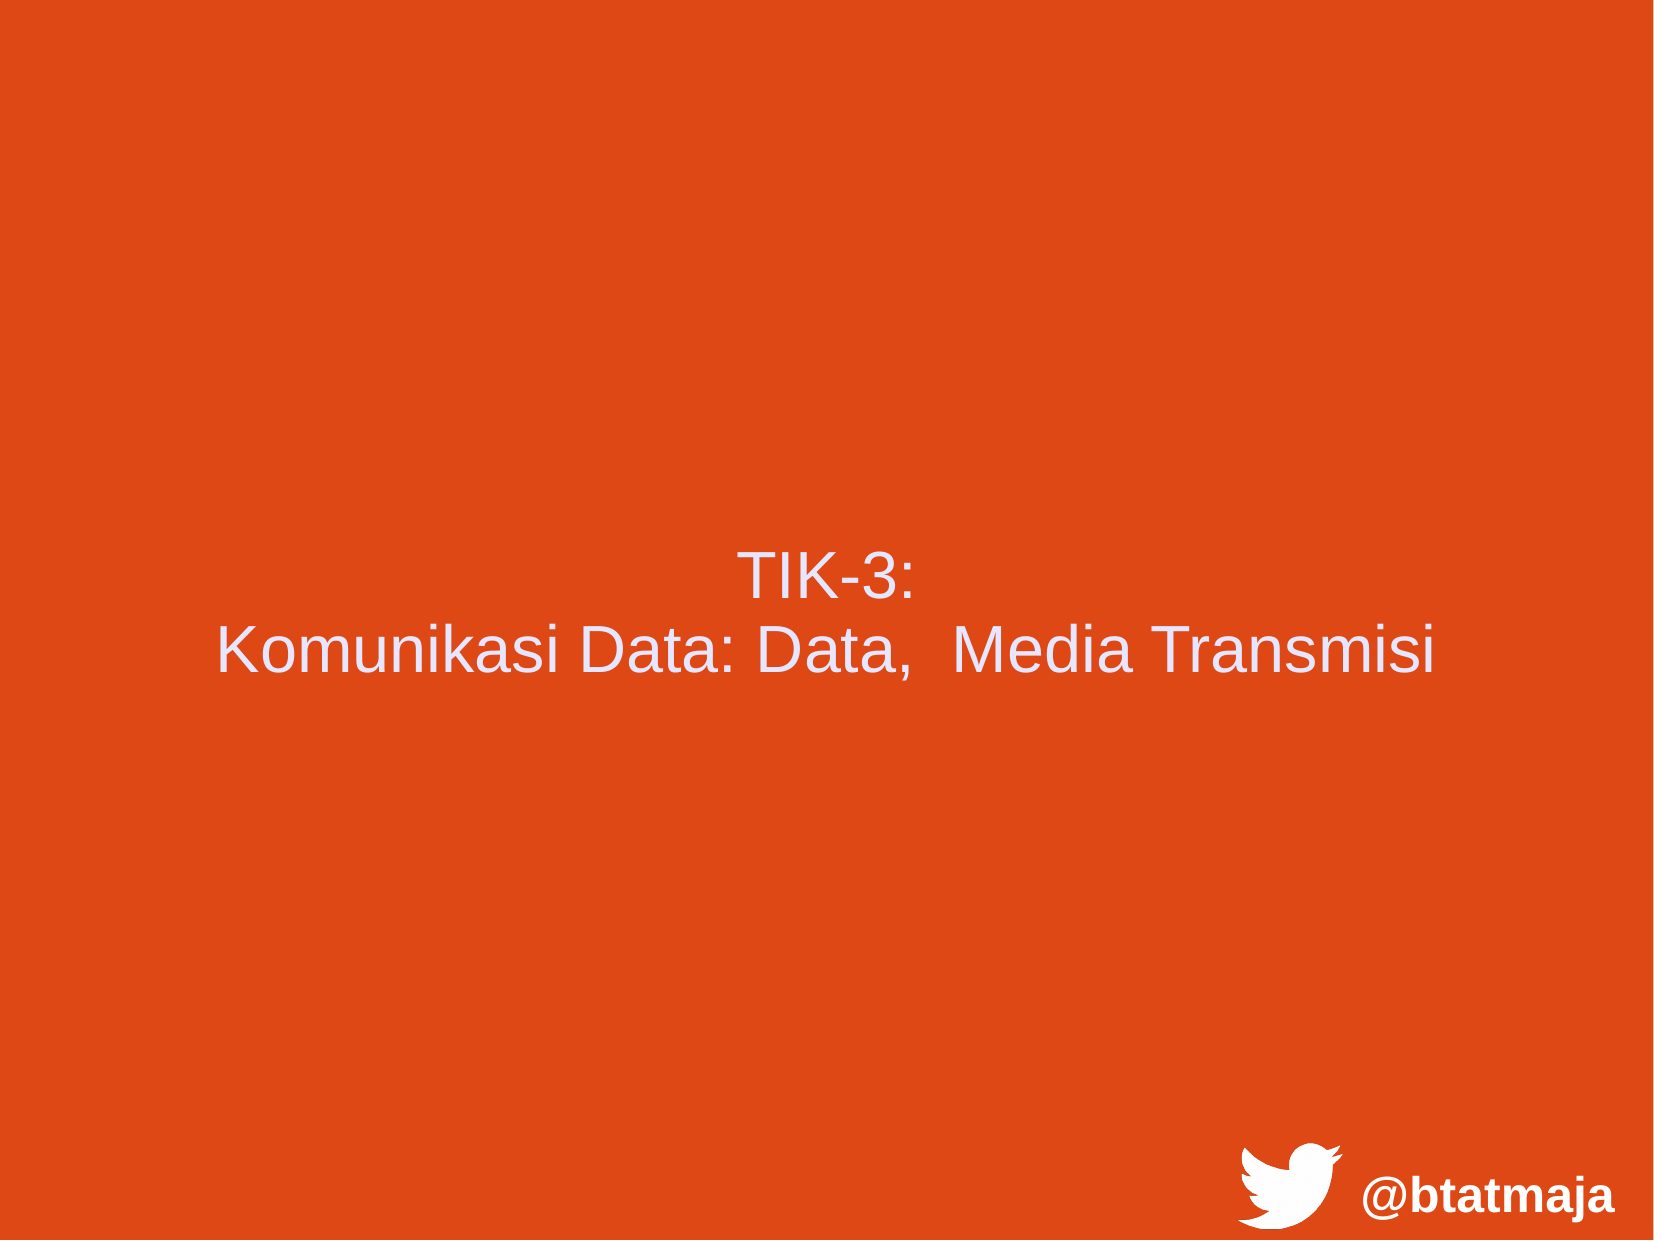

# TIK-3:
Komunikasi Data: Data, Media Transmisi
@btatmaja